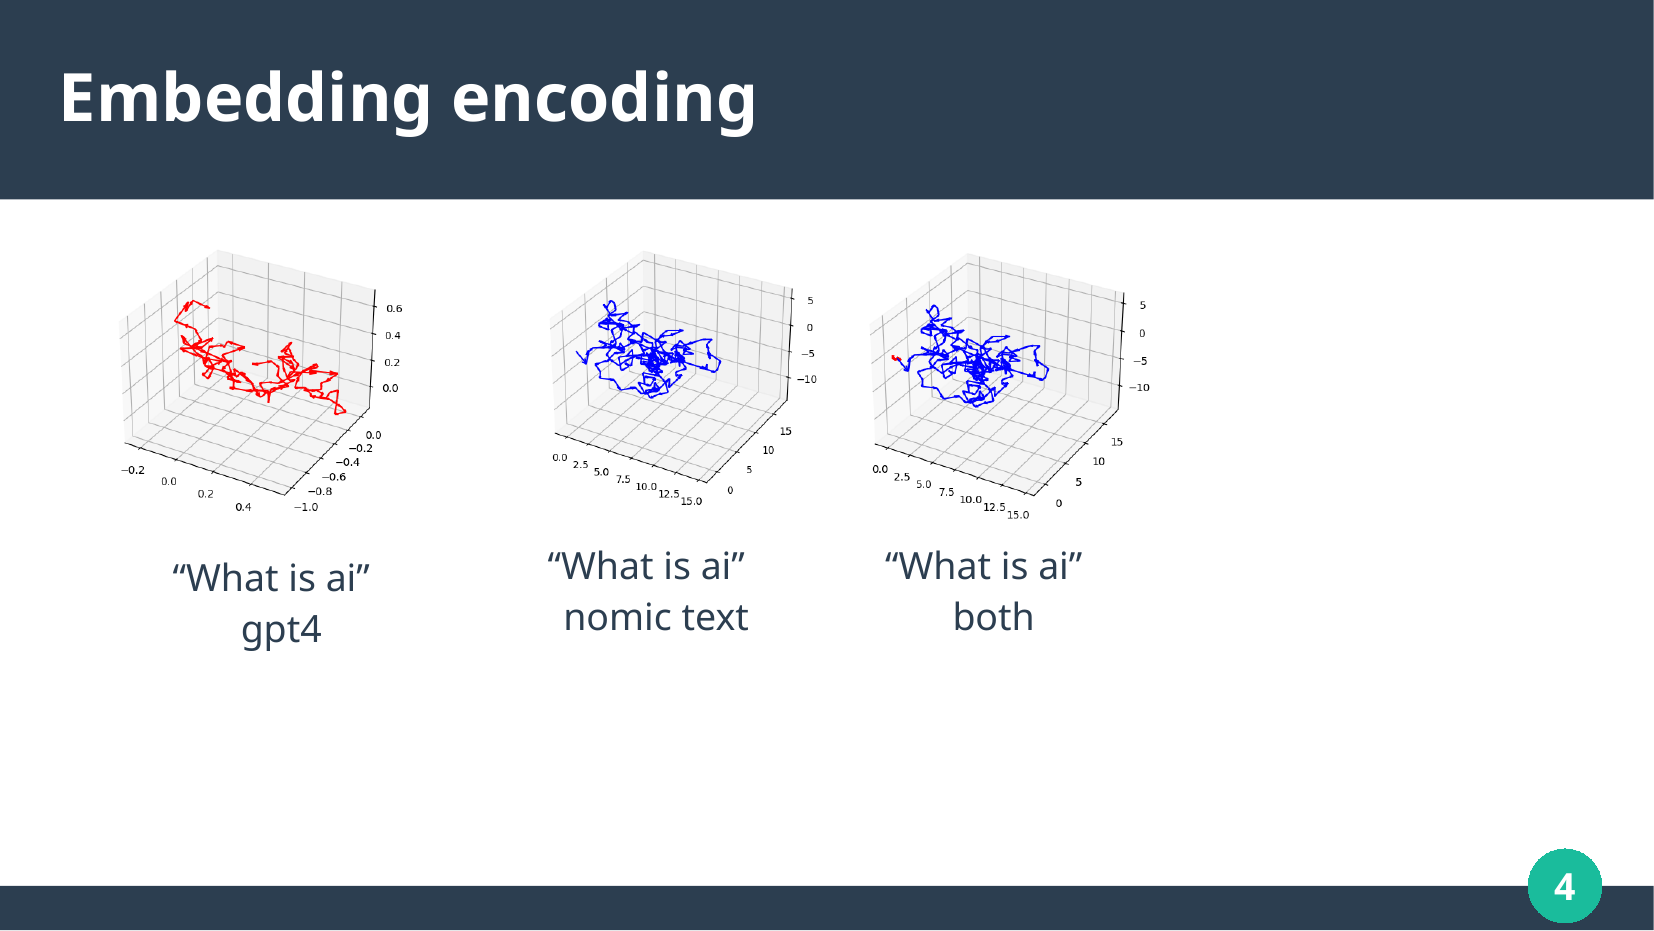

# Embedding encoding
“What is ai” nomic text
“What is ai” both
“What is ai” gpt4
4